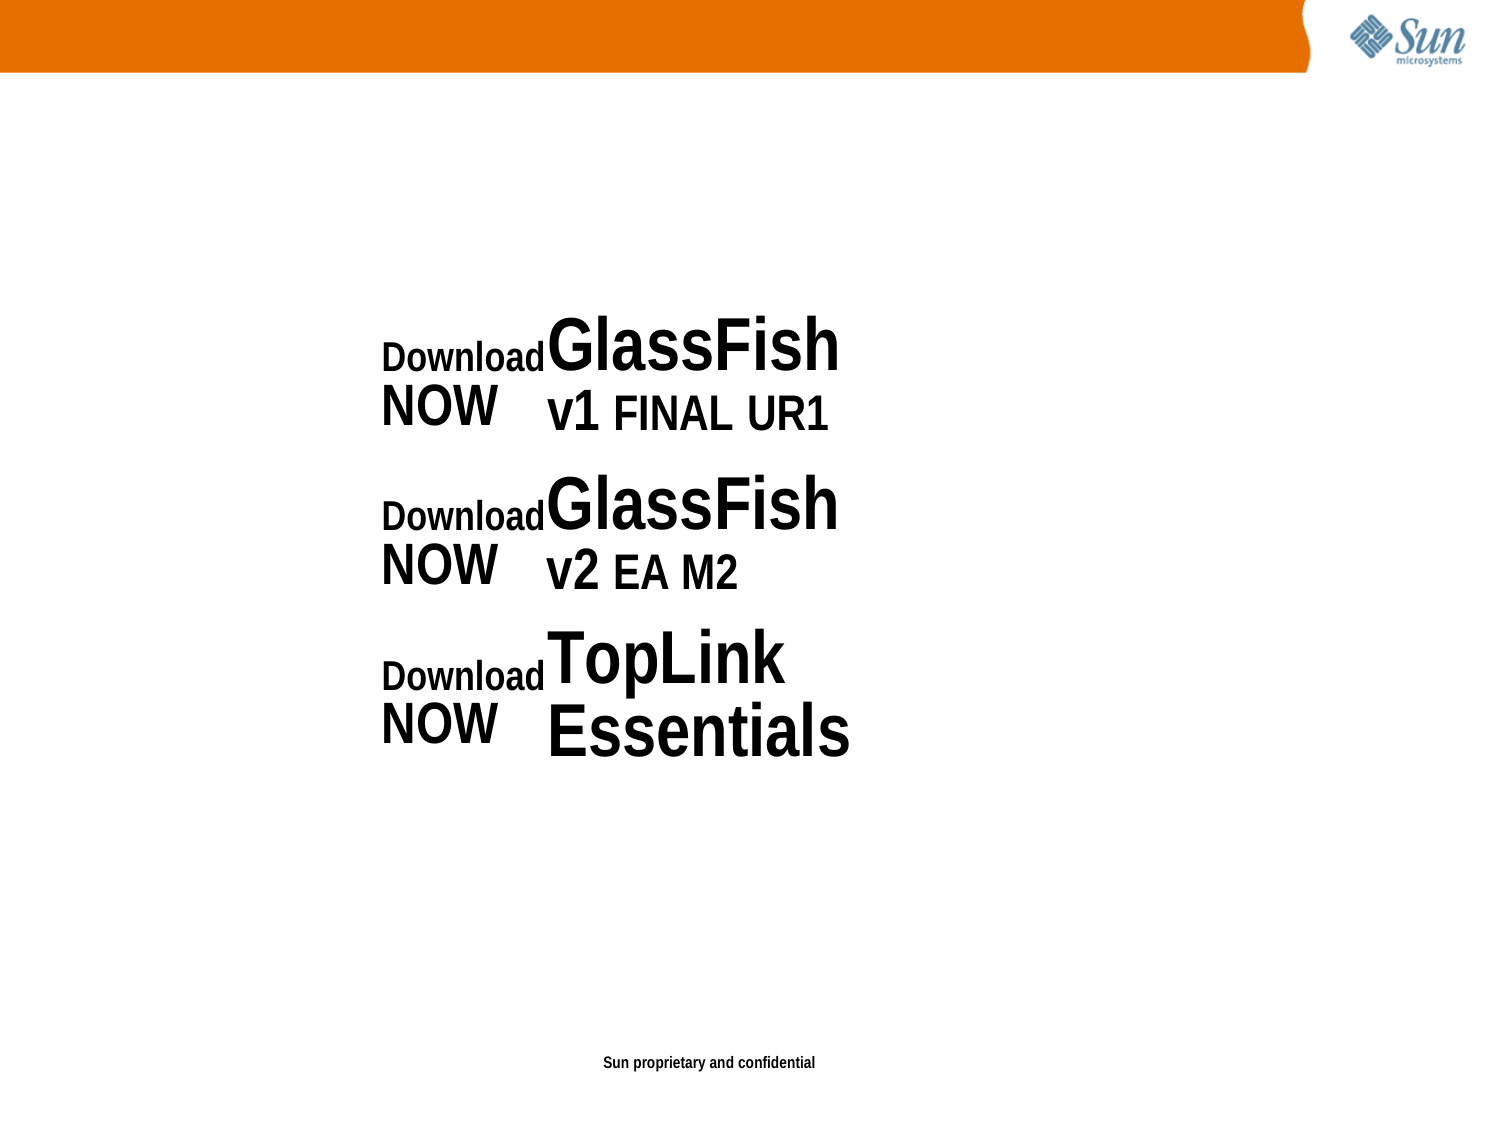

GlassFish
v1 FINAL UR1
Download
NOW
GlassFish
v2 EA M2
Download
NOW
TopLink
Essentials
Download
NOW